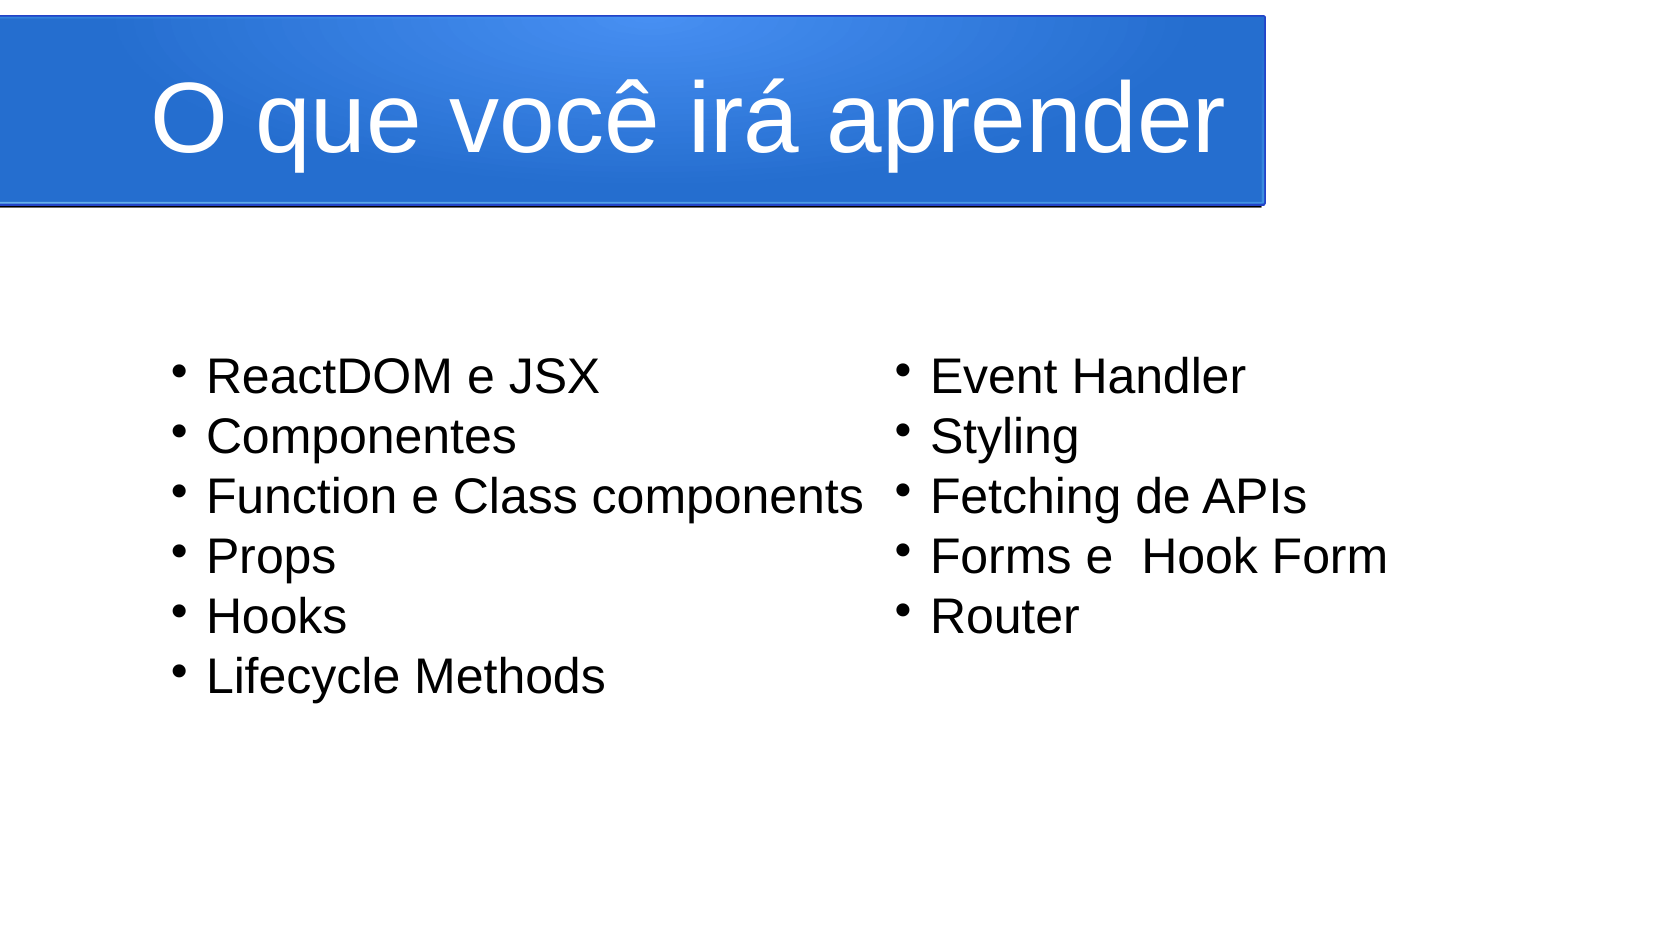

O que você irá aprender
Event Handler
Styling
Fetching de APIs
Forms e Hook Form
Router
ReactDOM e JSX
Componentes
Function e Class components
Props
Hooks
Lifecycle Methods